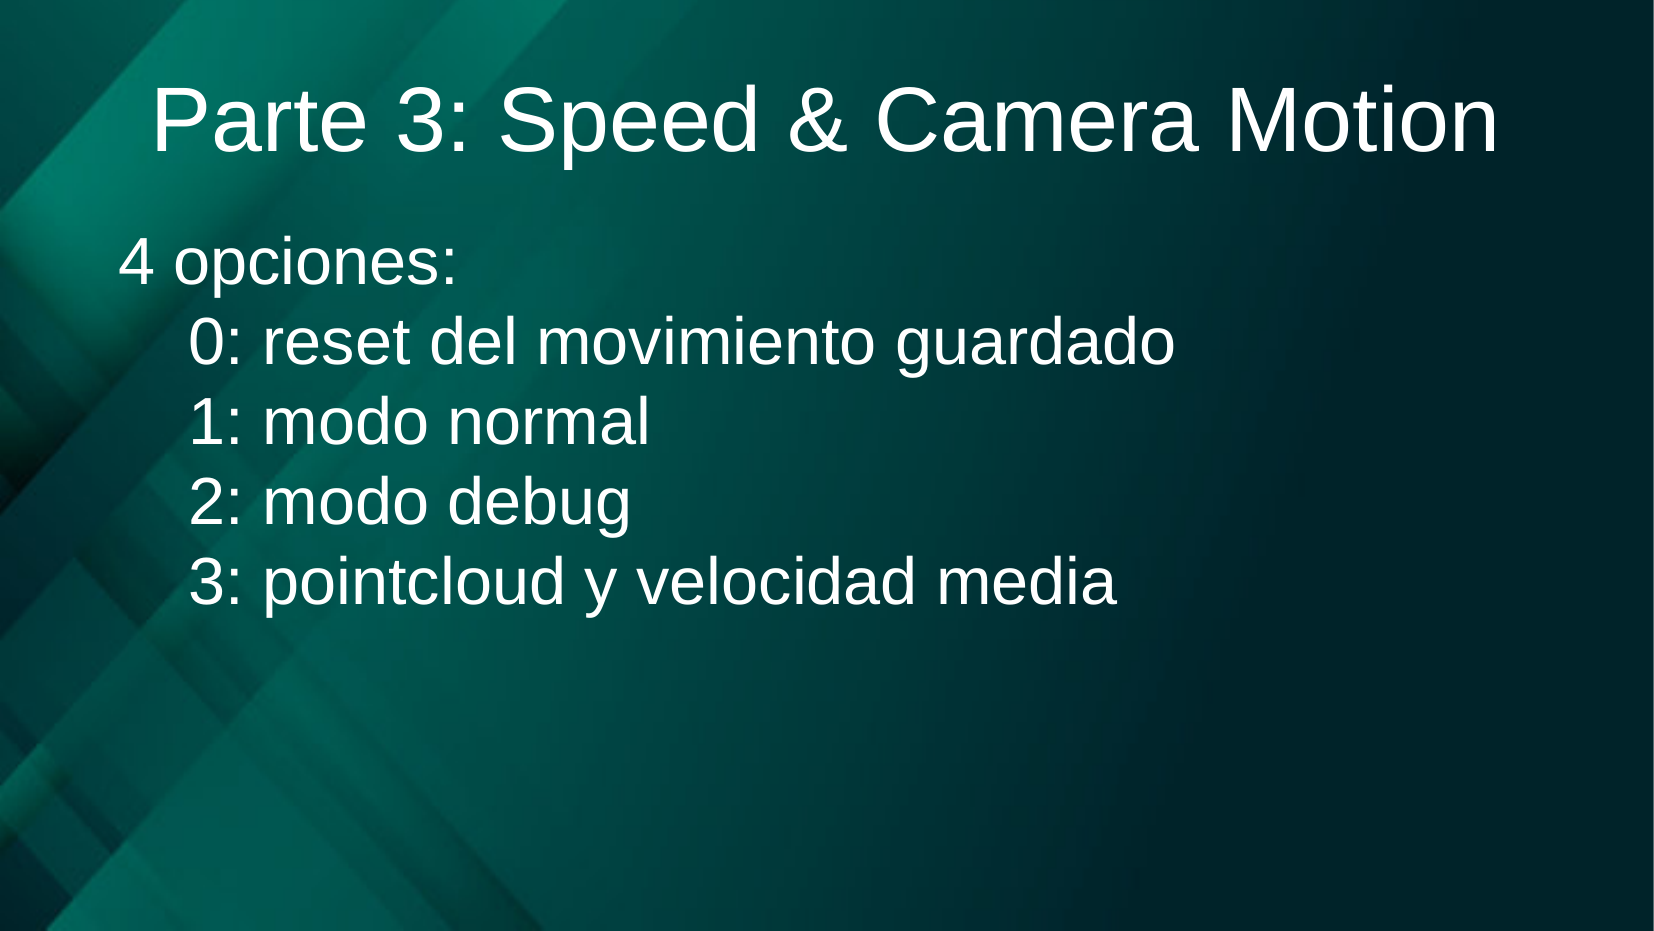

# Parte 3: Speed & Camera Motion
4 opciones:
0: reset del movimiento guardado
1: modo normal
2: modo debug
3: pointcloud y velocidad media